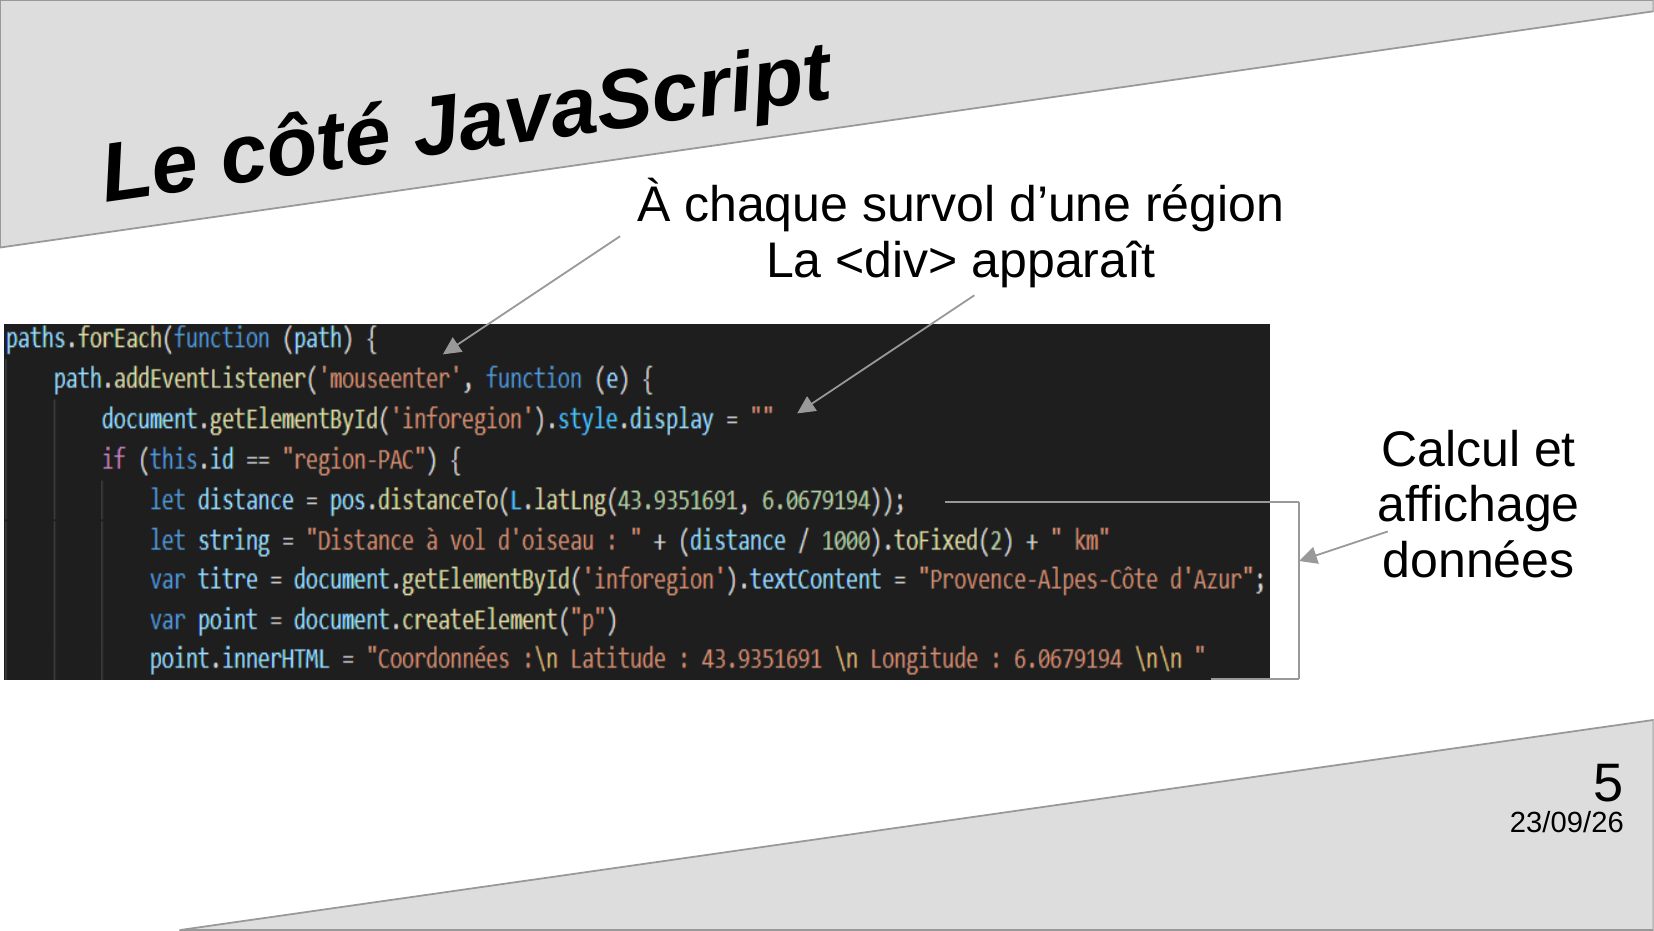

# Le côté JavaScript
À chaque survol d’une région
La <div> apparaît
Calcul et
affichage
données
5